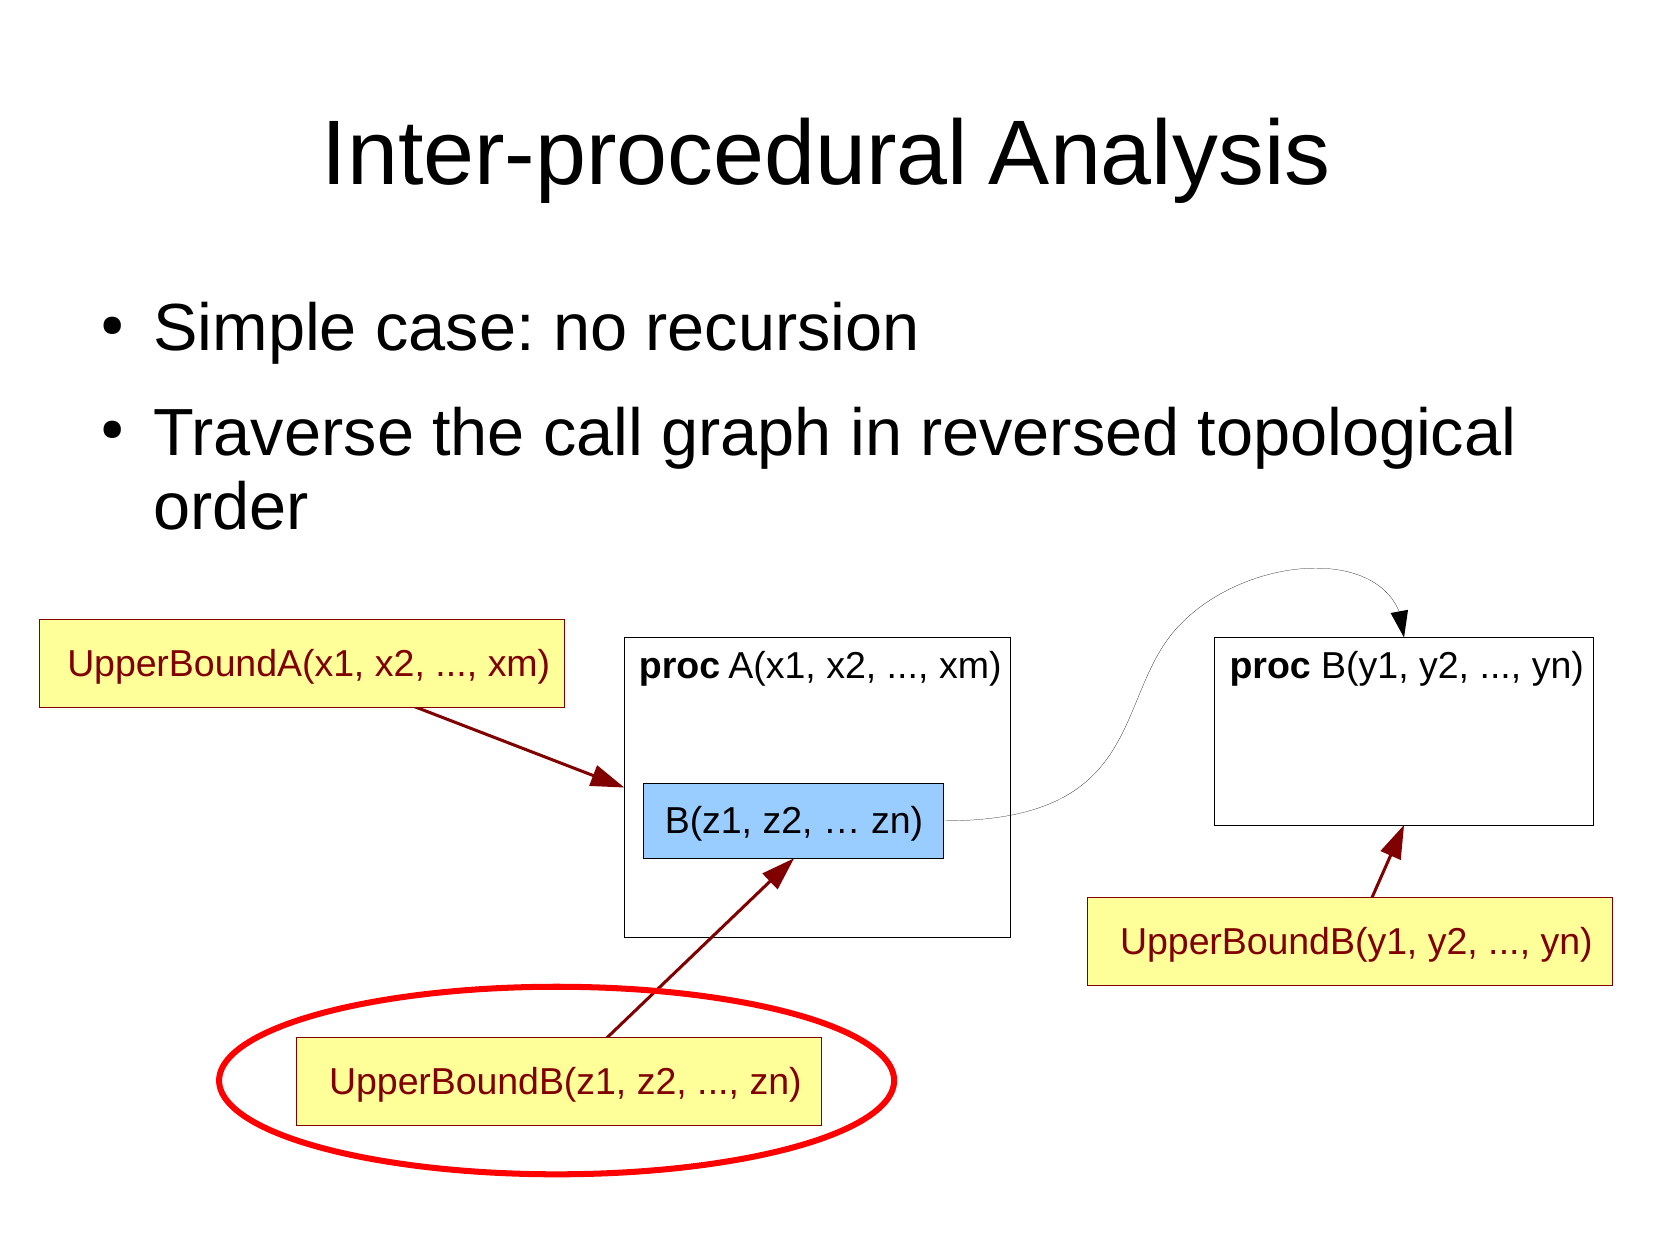

# Inter-procedural Analysis
Simple case: no recursion
Traverse the call graph in reversed topological order
UpperBoundA(x1, x2, ..., xm)
proc A(x1, x2, ..., xm)
proc B(y1, y2, ..., yn)
B(z1, z2, … zn)
UpperBoundB(y1, y2, ..., yn)
UpperBoundB(z1, z2, ..., zn)